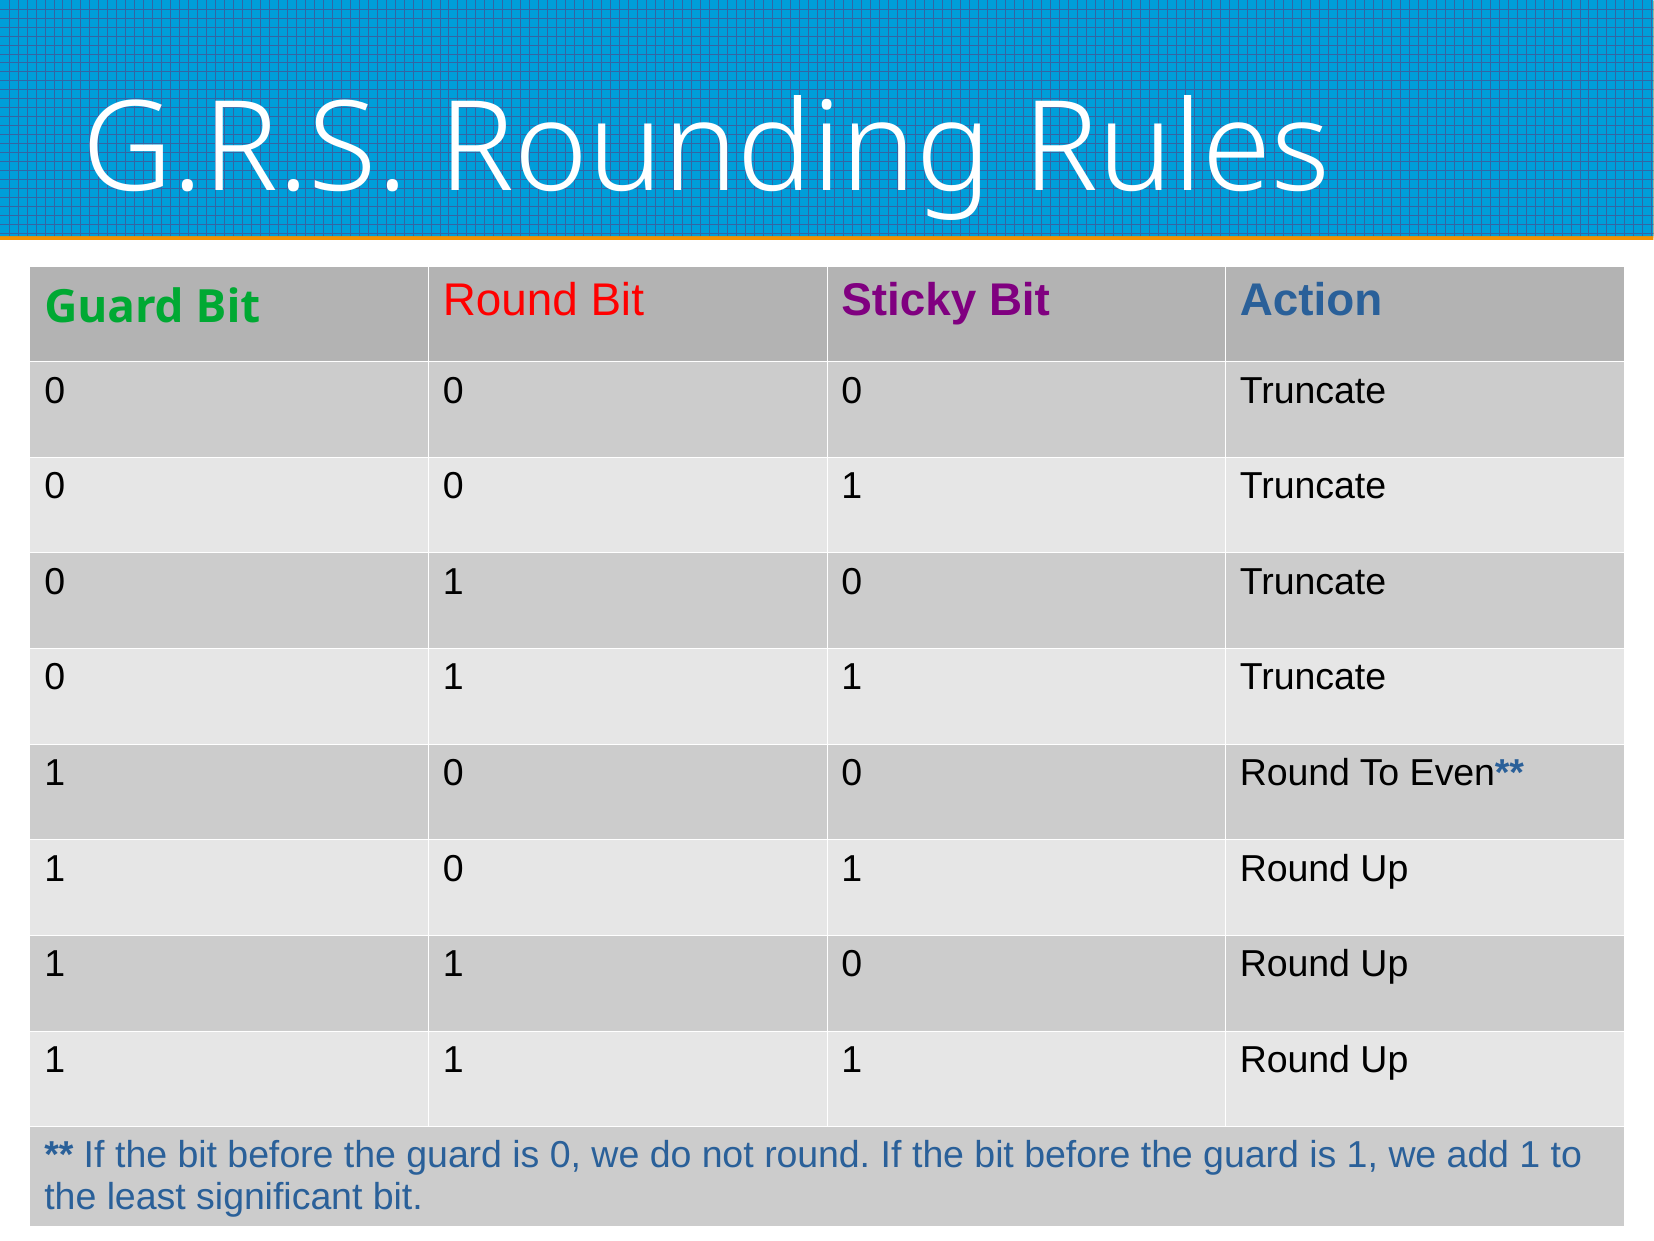

# G.R.S. Rounding Rules
| Guard Bit | Round Bit | Sticky Bit | Action |
| --- | --- | --- | --- |
| 0 | 0 | 0 | Truncate |
| 0 | 0 | 1 | Truncate |
| 0 | 1 | 0 | Truncate |
| 0 | 1 | 1 | Truncate |
| 1 | 0 | 0 | Round To Even\*\* |
| 1 | 0 | 1 | Round Up |
| 1 | 1 | 0 | Round Up |
| 1 | 1 | 1 | Round Up |
| \*\* If the bit before the guard is 0, we do not round. If the bit before the guard is 1, we add 1 to the least significant bit. | | | |